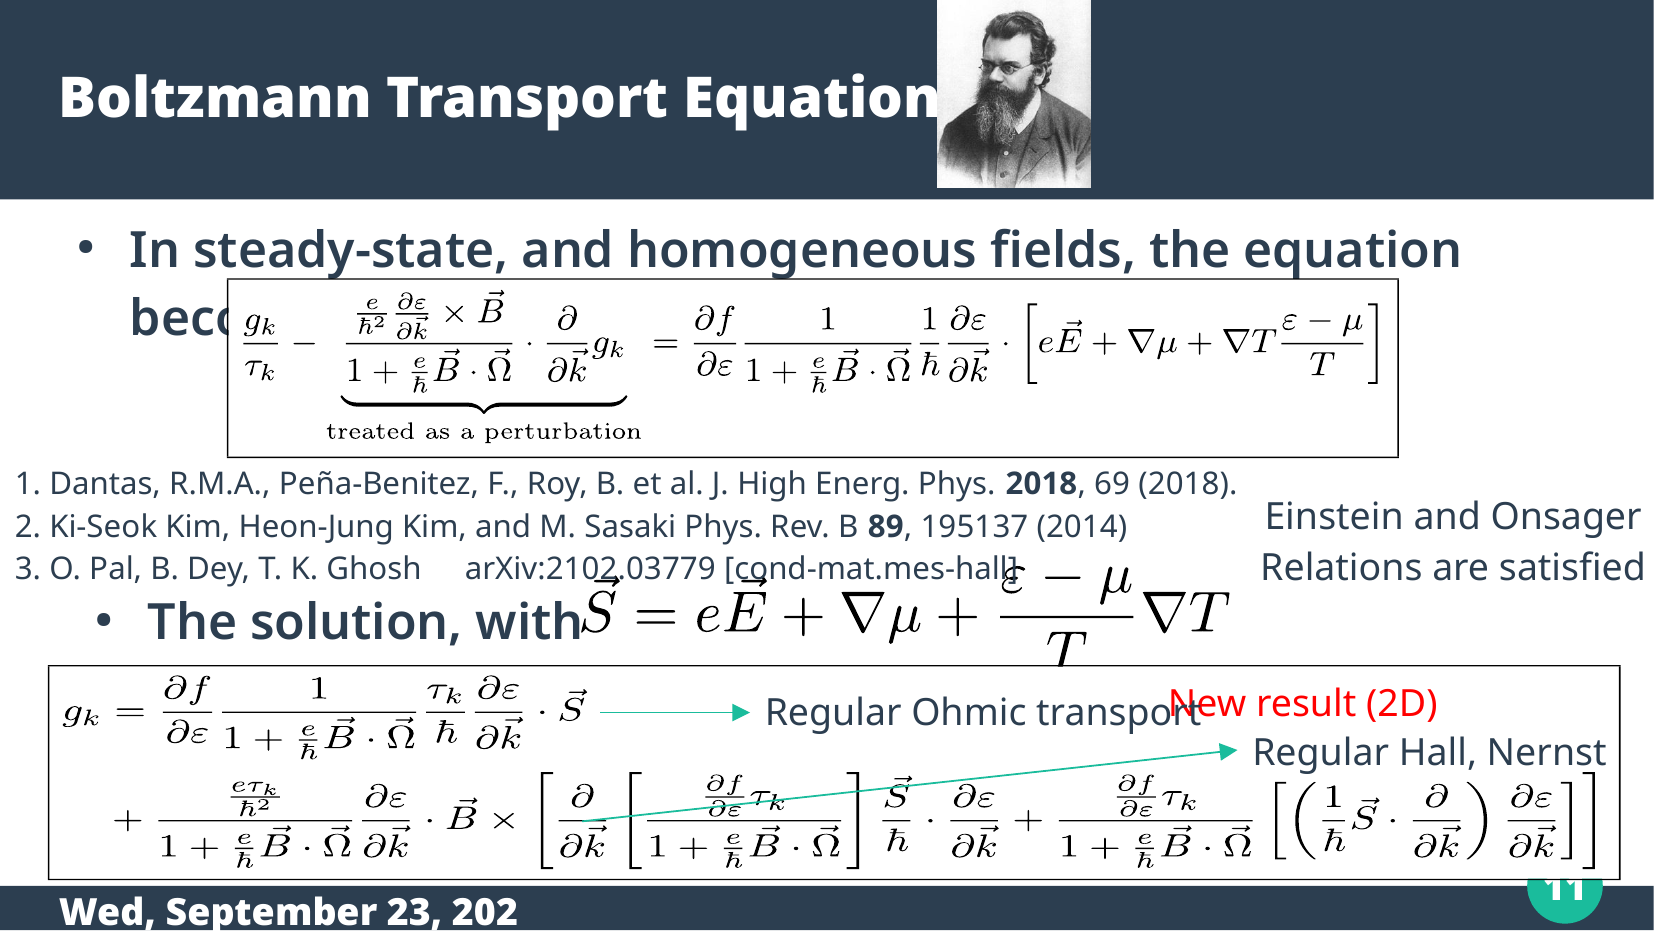

# Boltzmann Transport Equation
In steady-state, and homogeneous fields, the equation becomes,
1. Dantas, R.M.A., Peña-Benitez, F., Roy, B. et al. J. High Energ. Phys. 2018, 69 (2018).
2. Ki-Seok Kim, Heon-Jung Kim, and M. Sasaki Phys. Rev. B 89, 195137 (2014)
3. O. Pal, B. Dey, T. K. Ghosh 	arXiv:2102.03779 [cond-mat.mes-hall]
Einstein and Onsager
Relations are satisfied
The solution, with
New result (2D)
Regular Ohmic transport
Regular Hall, Nernst